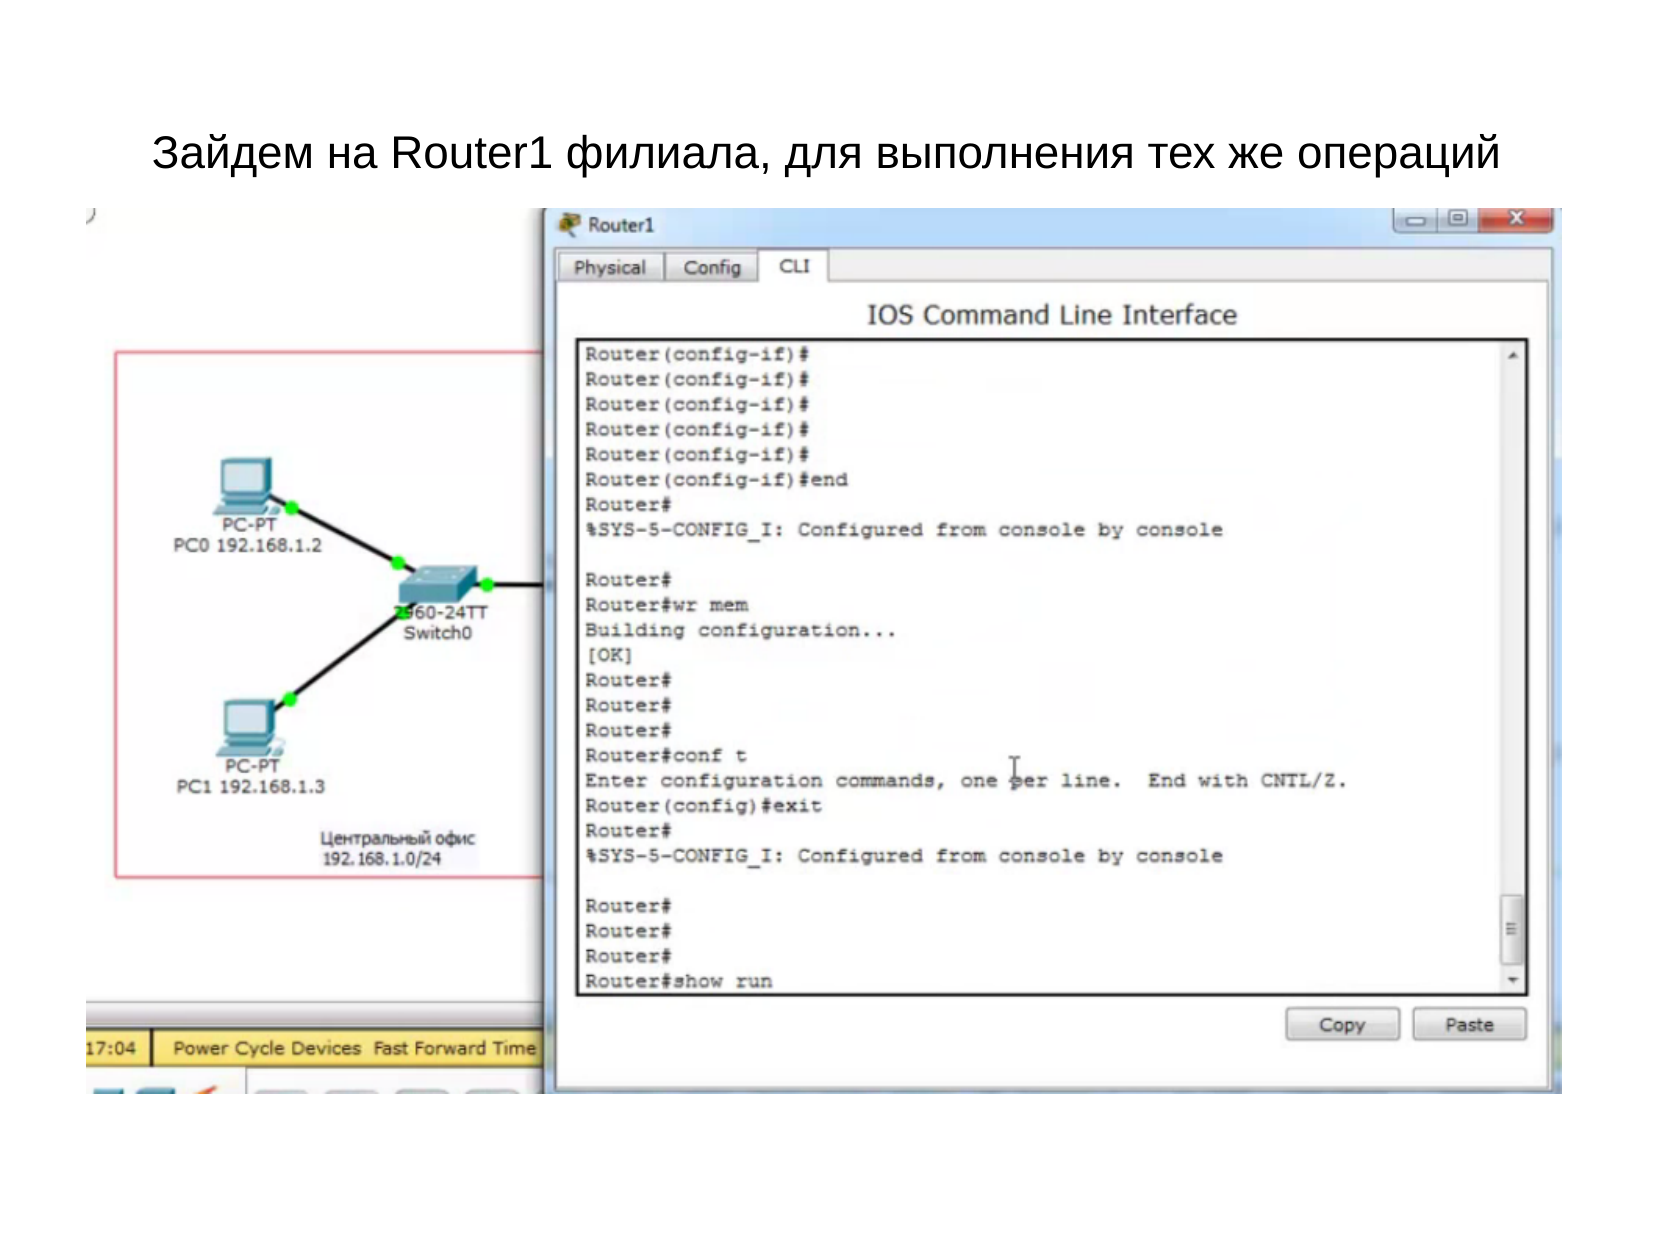

# Зайдем на Router1 филиала, для выполнения тех же операций